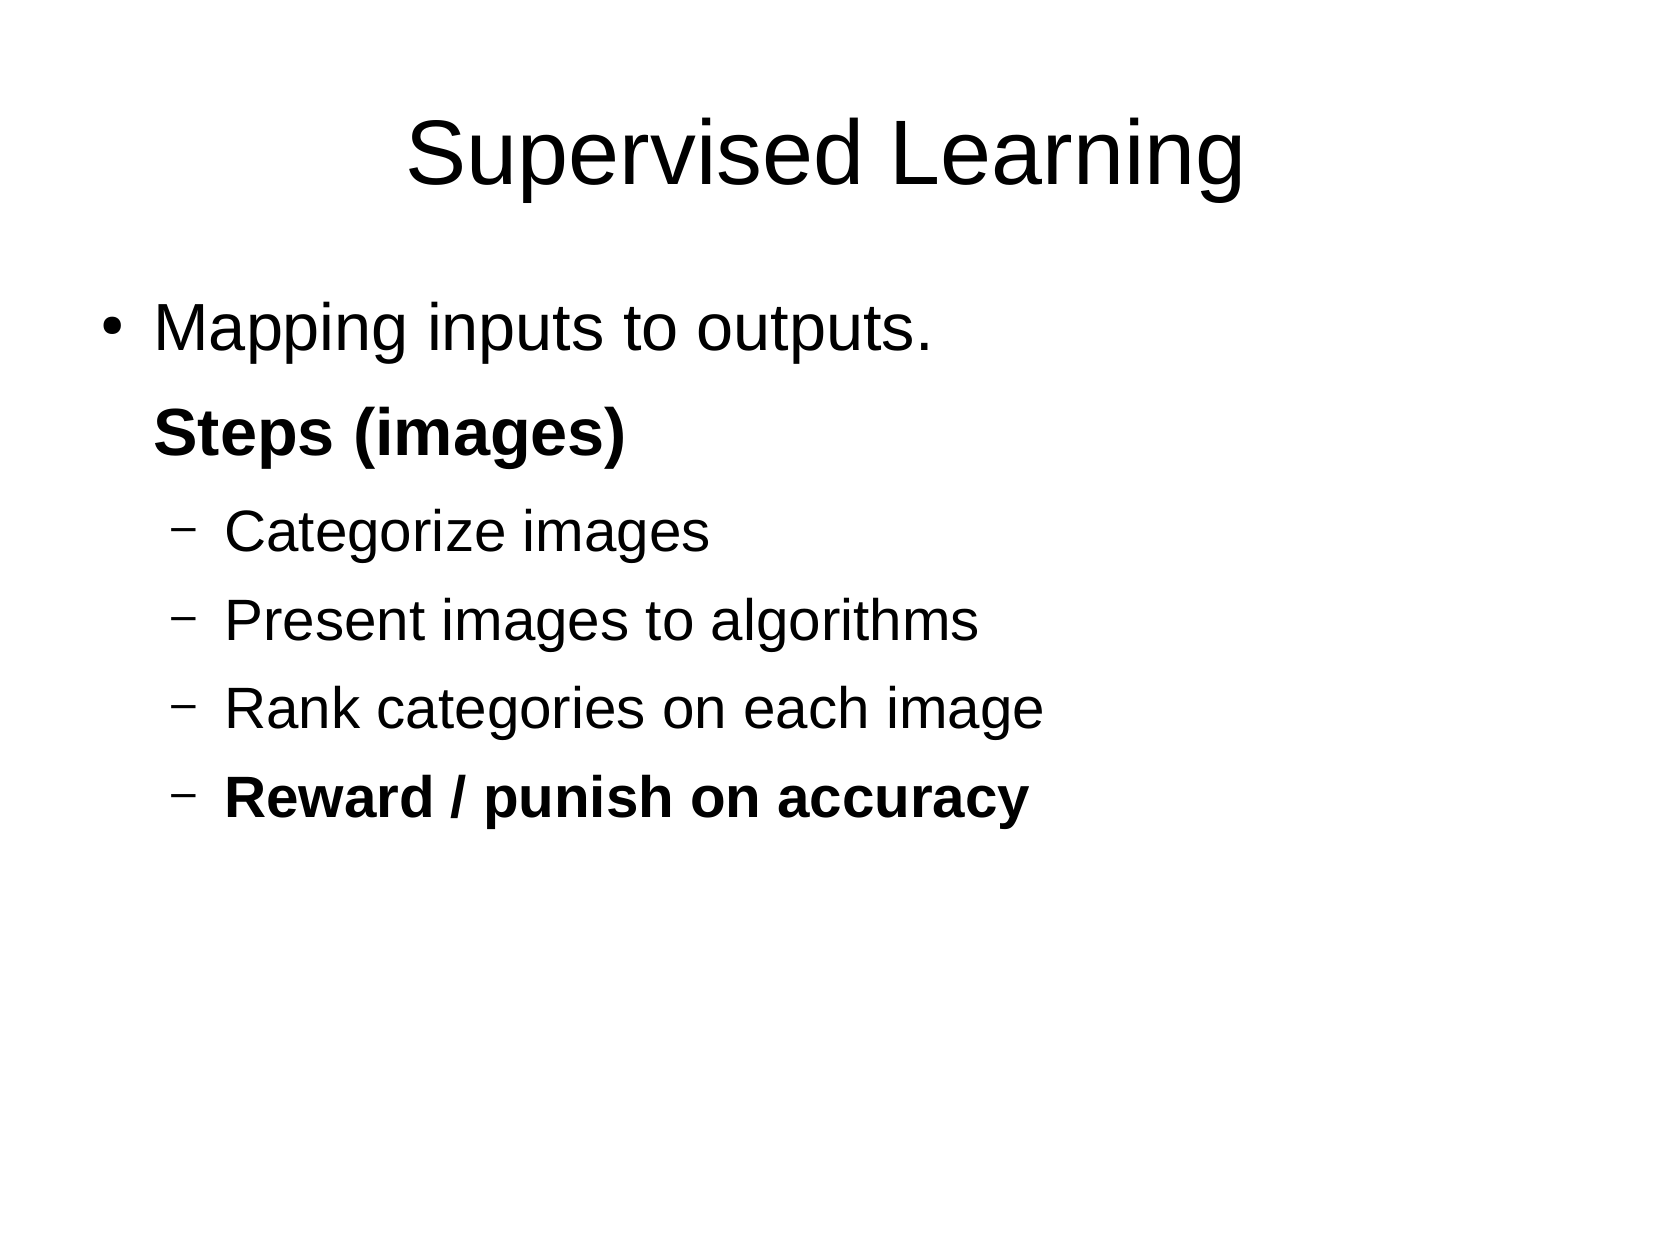

# Supervised Learning
Mapping inputs to outputs.
Steps (images)
Categorize images
Present images to algorithms
Rank categories on each image
Reward / punish on accuracy